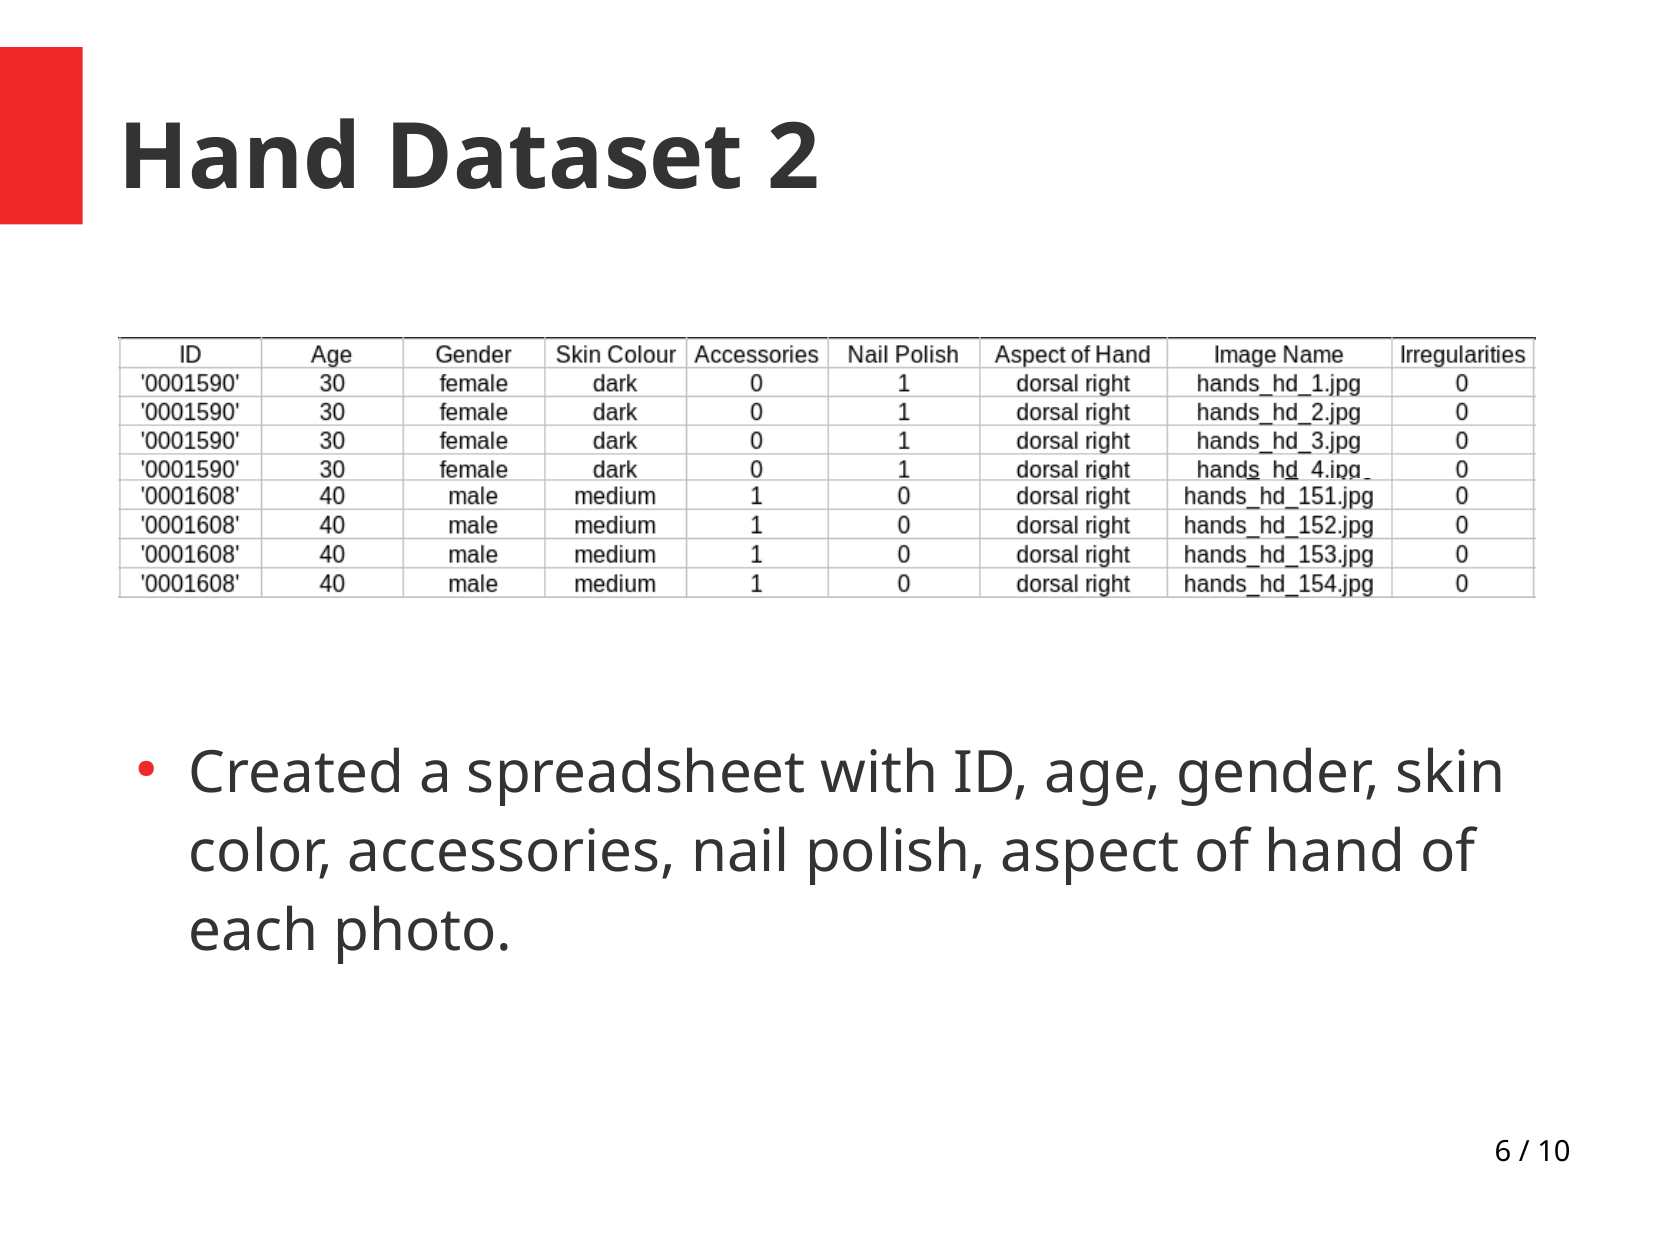

# Hand Dataset 2
Created a spreadsheet with ID, age, gender, skin color, accessories, nail polish, aspect of hand of each photo.
6